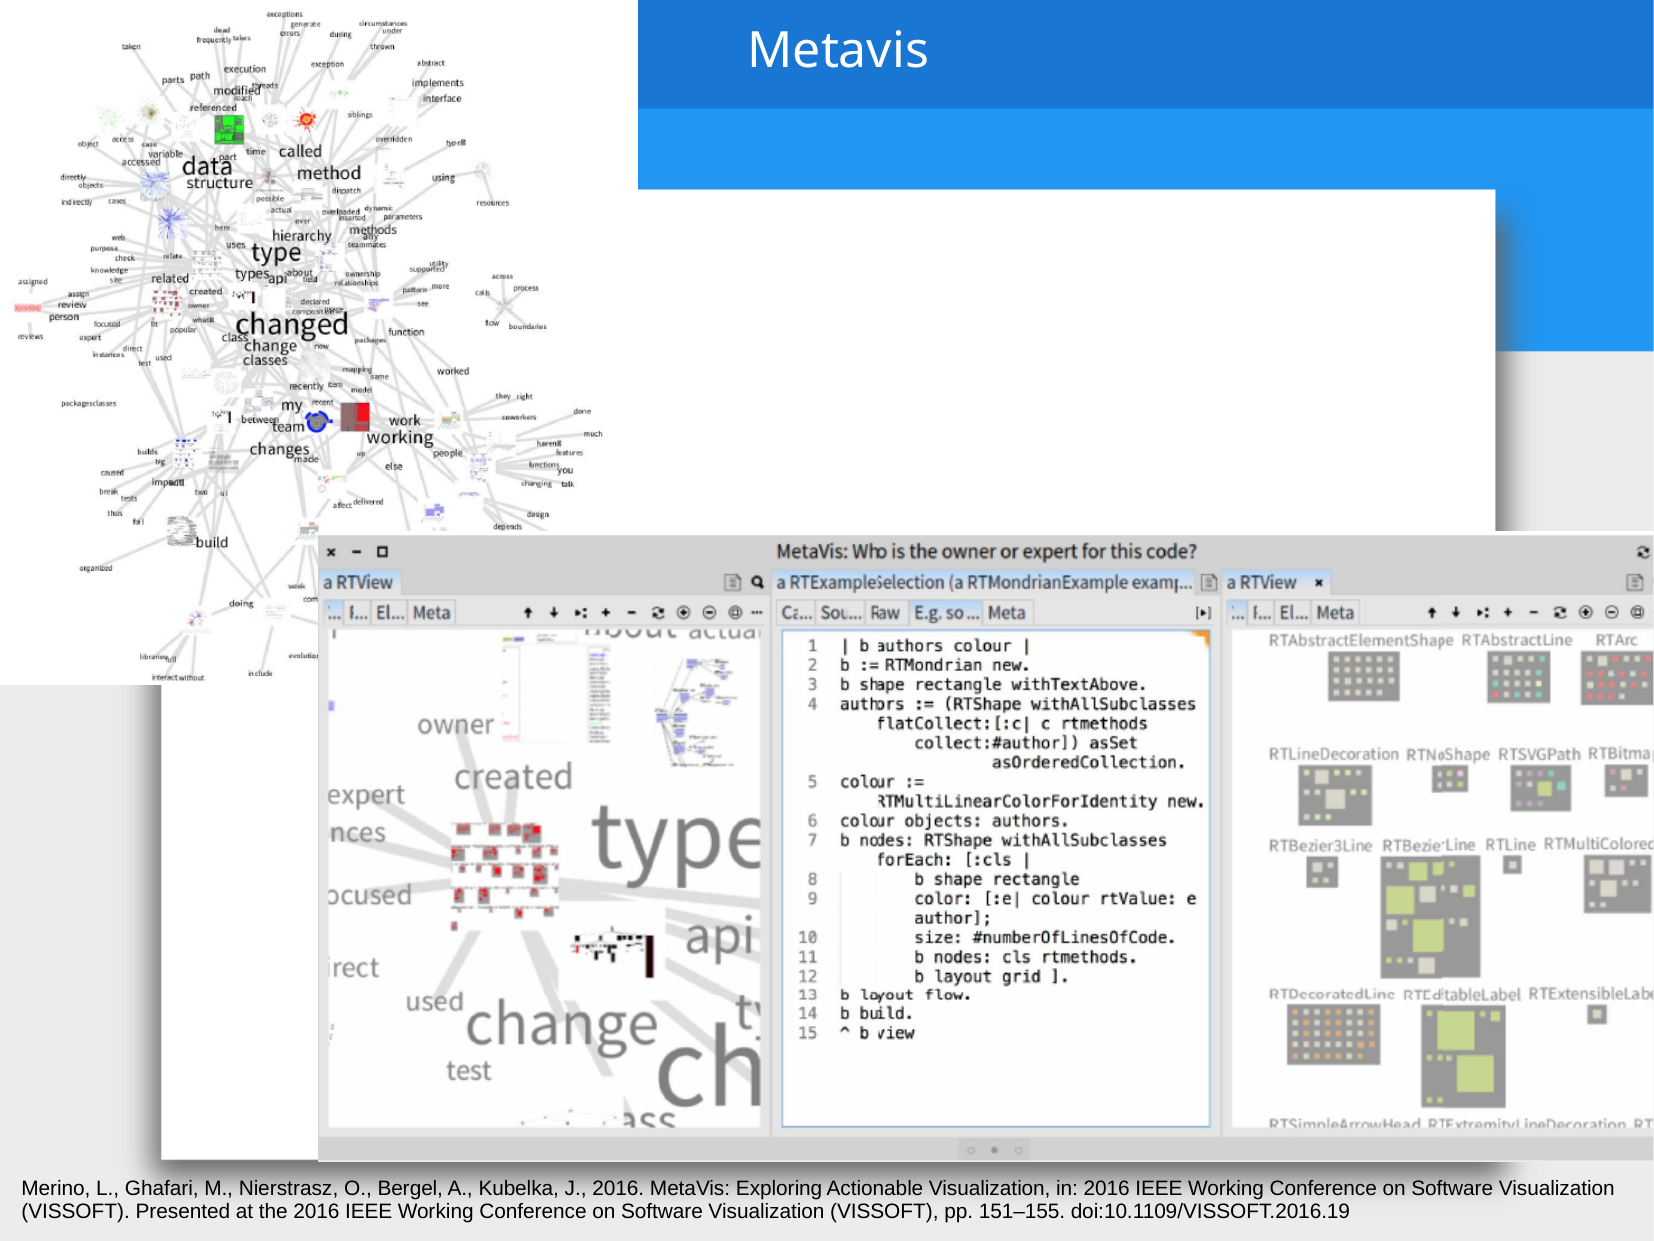

# Metavis
Merino, L., Ghafari, M., Nierstrasz, O., Bergel, A., Kubelka, J., 2016. MetaVis: Exploring Actionable Visualization, in: 2016 IEEE Working Conference on Software Visualization (VISSOFT). Presented at the 2016 IEEE Working Conference on Software Visualization (VISSOFT), pp. 151–155. doi:10.1109/VISSOFT.2016.19